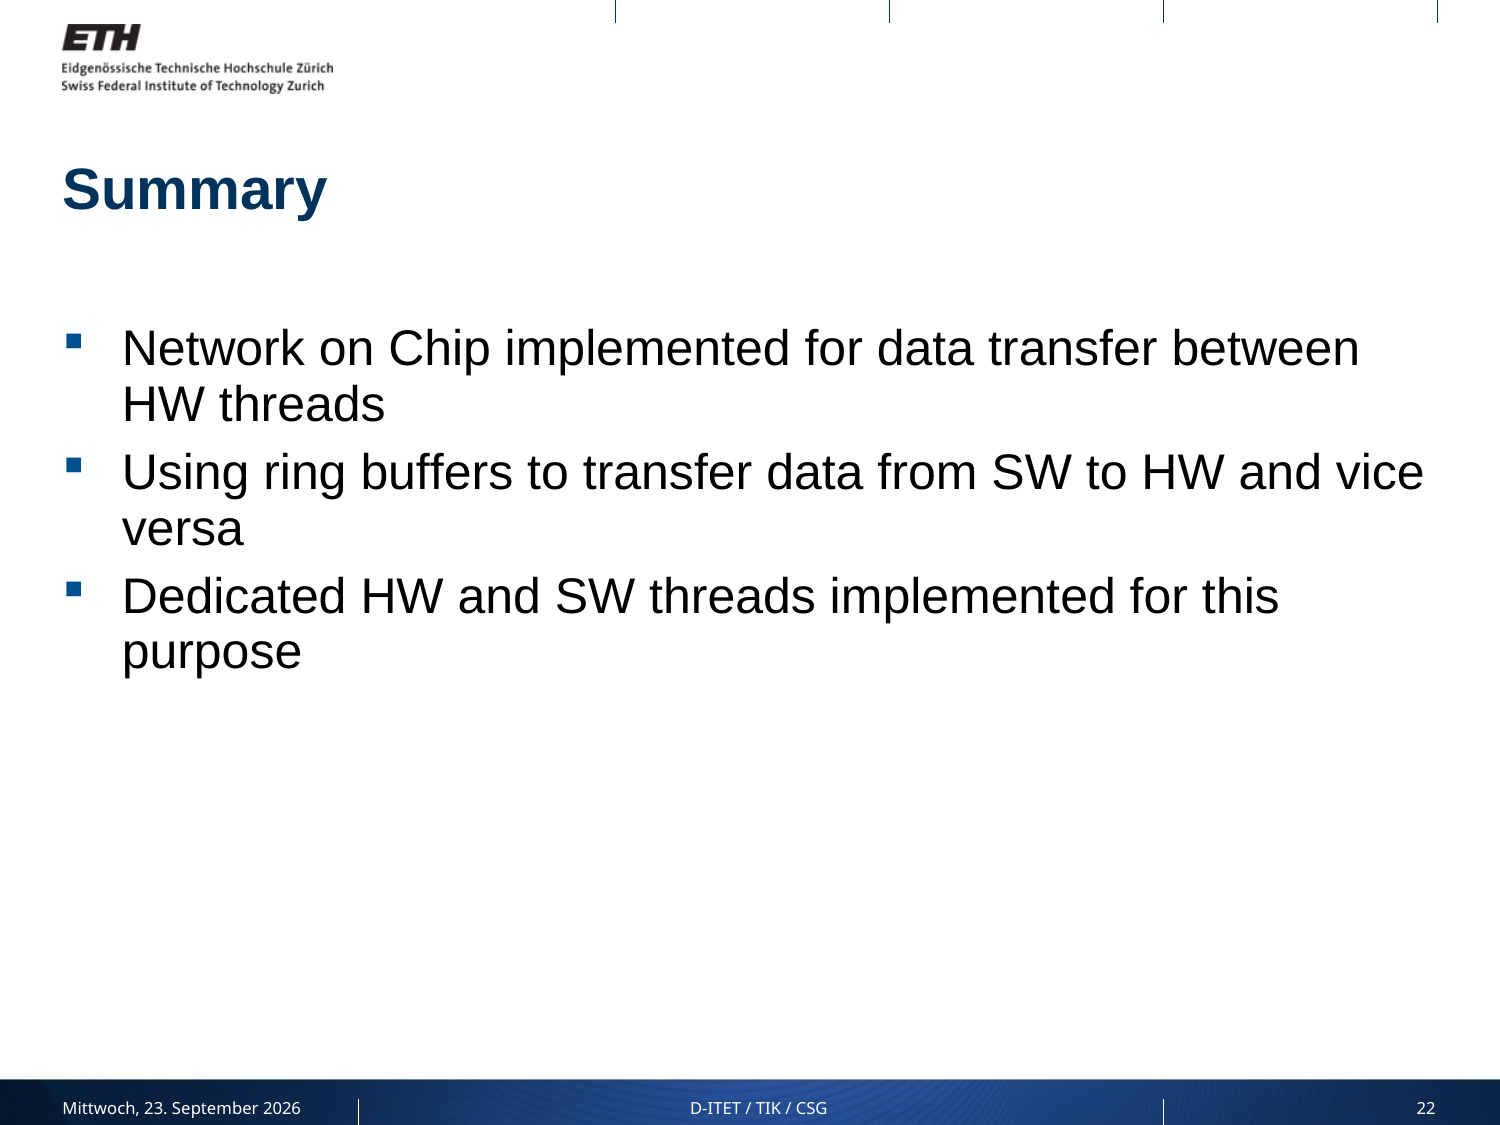

# Summary
Network on Chip implemented for data transfer between HW threads
Using ring buffers to transfer data from SW to HW and vice versa
Dedicated HW and SW threads implemented for this purpose
22